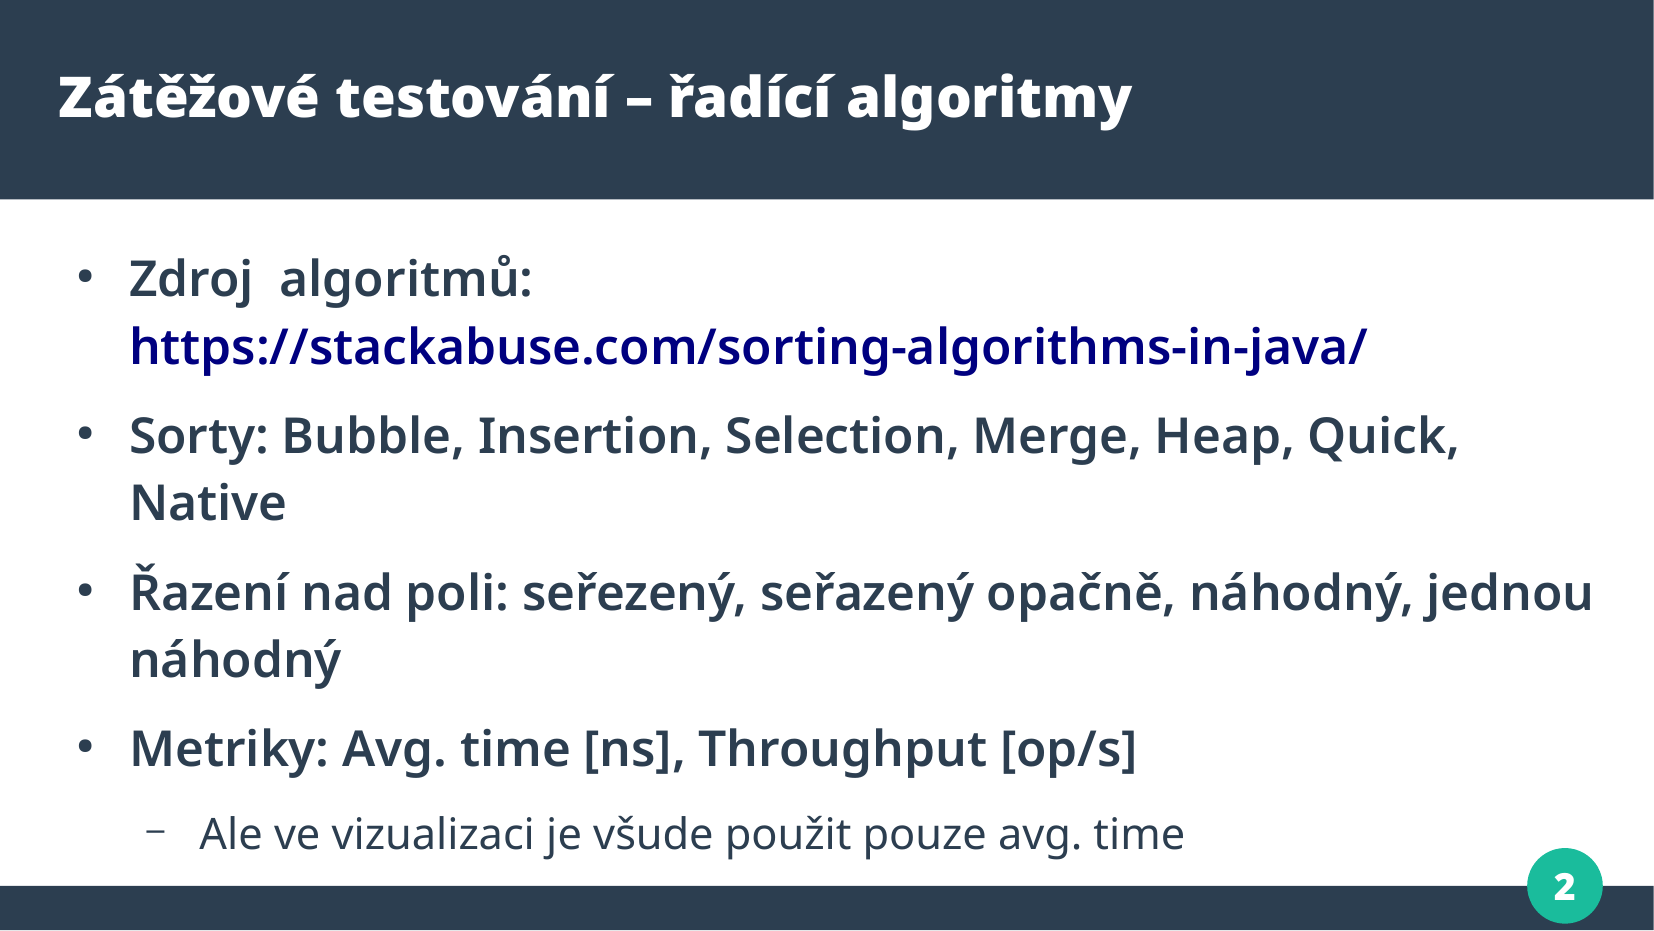

# Zátěžové testování – řadící algoritmy
Zdroj algoritmů: https://stackabuse.com/sorting-algorithms-in-java/
Sorty: Bubble, Insertion, Selection, Merge, Heap, Quick, Native
Řazení nad poli: seřezený, seřazený opačně, náhodný, jednou náhodný
Metriky: Avg. time [ns], Throughput [op/s]
Ale ve vizualizaci je všude použit pouze avg. time